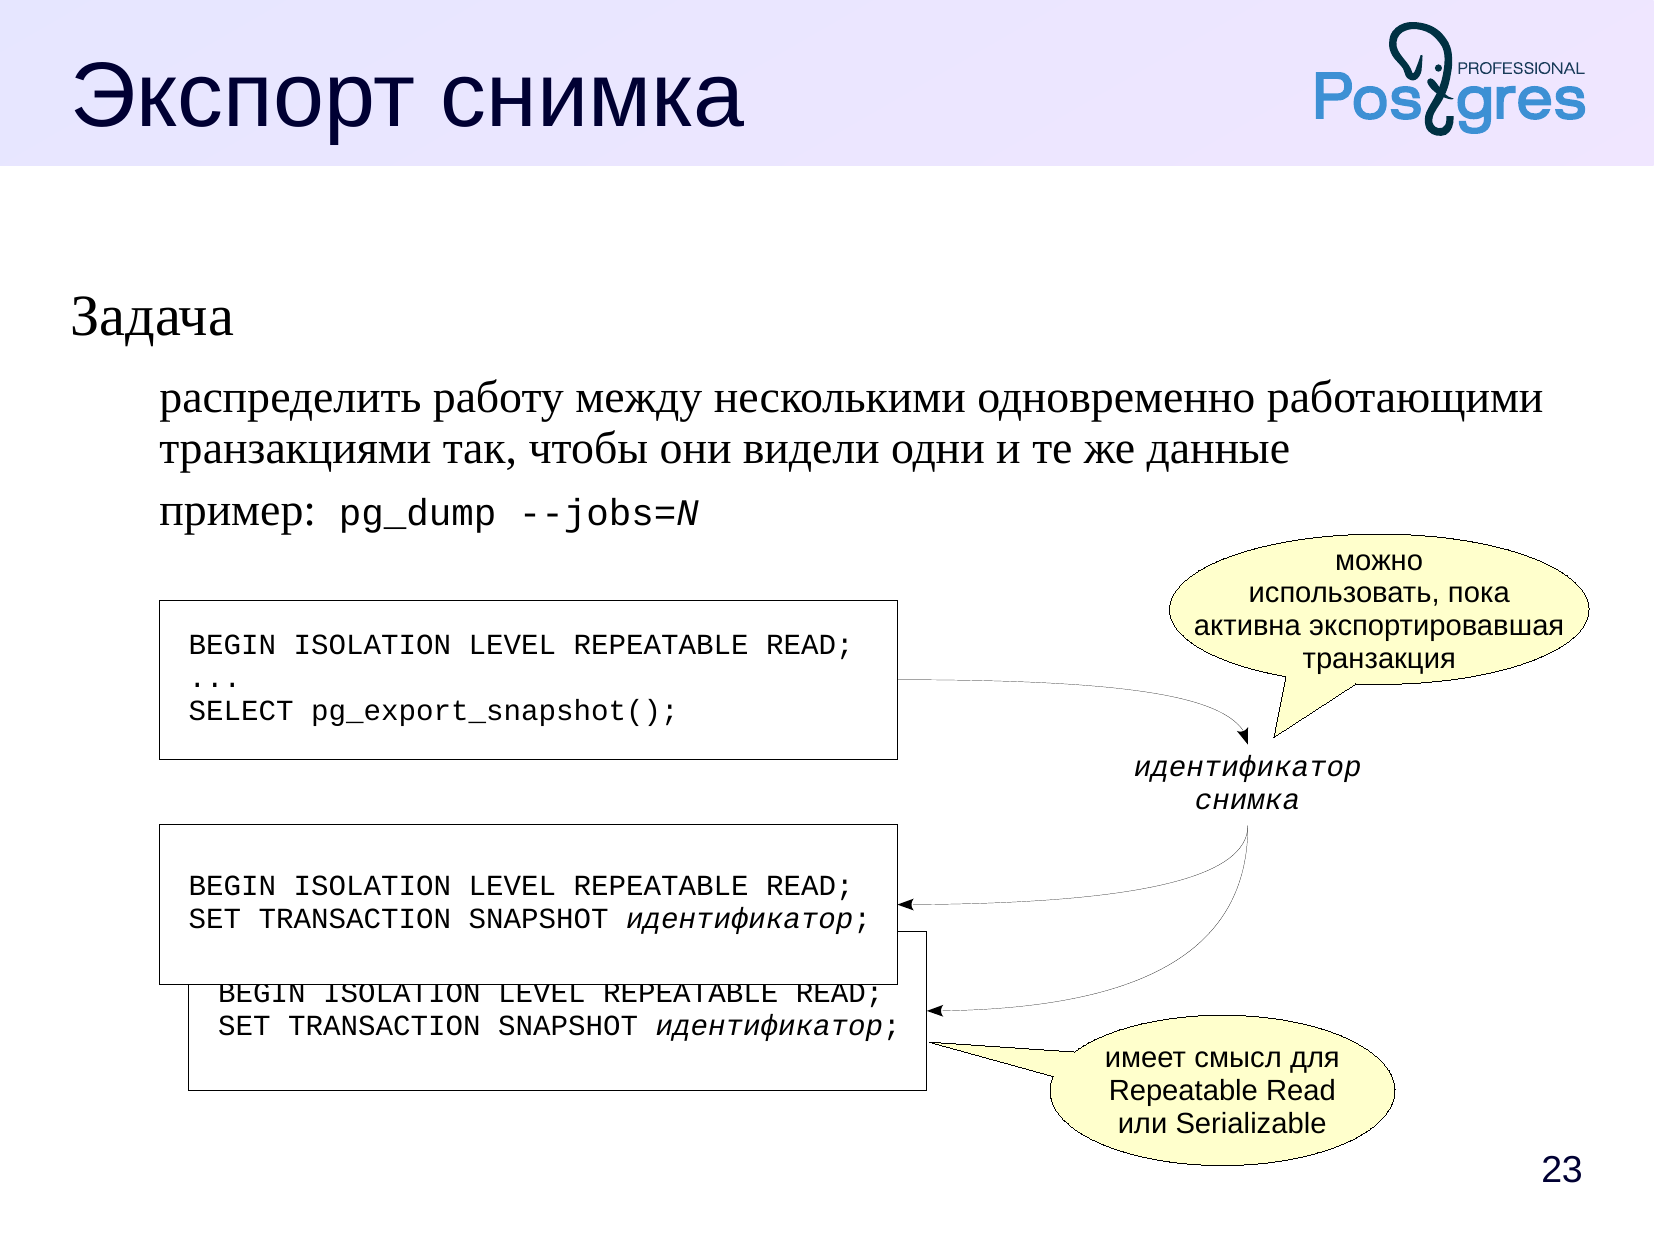

# Экспорт снимка
Задача
распределить работу между несколькими одновременно работающими
транзакциями так, чтобы они видели одни и те же данные
пример: pg_dump --jobs=N
можно
использовать, пока
активна экспортировавшая
транзакция
BEGIN ISOLATION LEVEL REPEATABLE READ;
...
SELECT pg_export_snapshot();
идентификатор
снимка
BEGIN ISOLATION LEVEL REPEATABLE READ;
SET TRANSACTION SNAPSHOT идентификатор;
BEGIN ISOLATION LEVEL REPEATABLE READ;
SET TRANSACTION SNAPSHOT идентификатор;
имеет смысл для
Repeatable Read
или Serializable